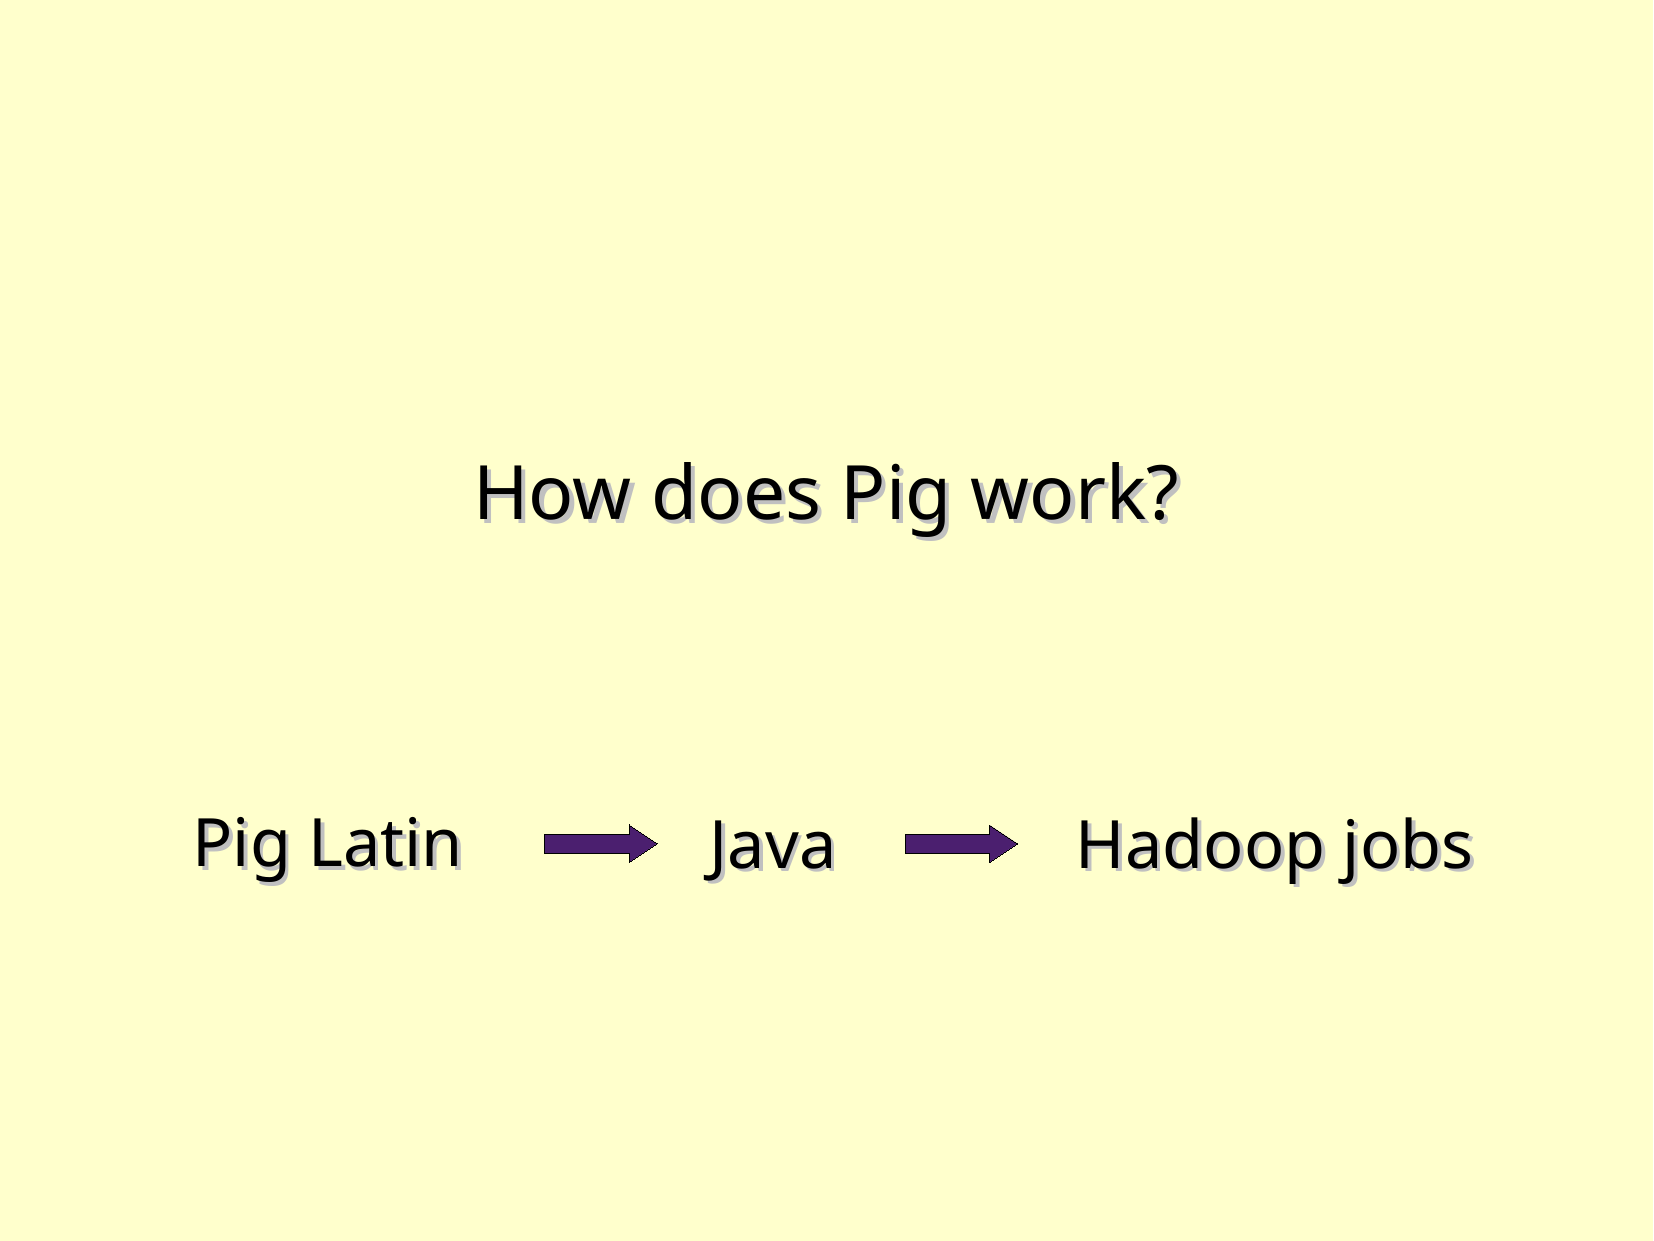

# How does Pig work?
Pig Latin
Java
Hadoop jobs